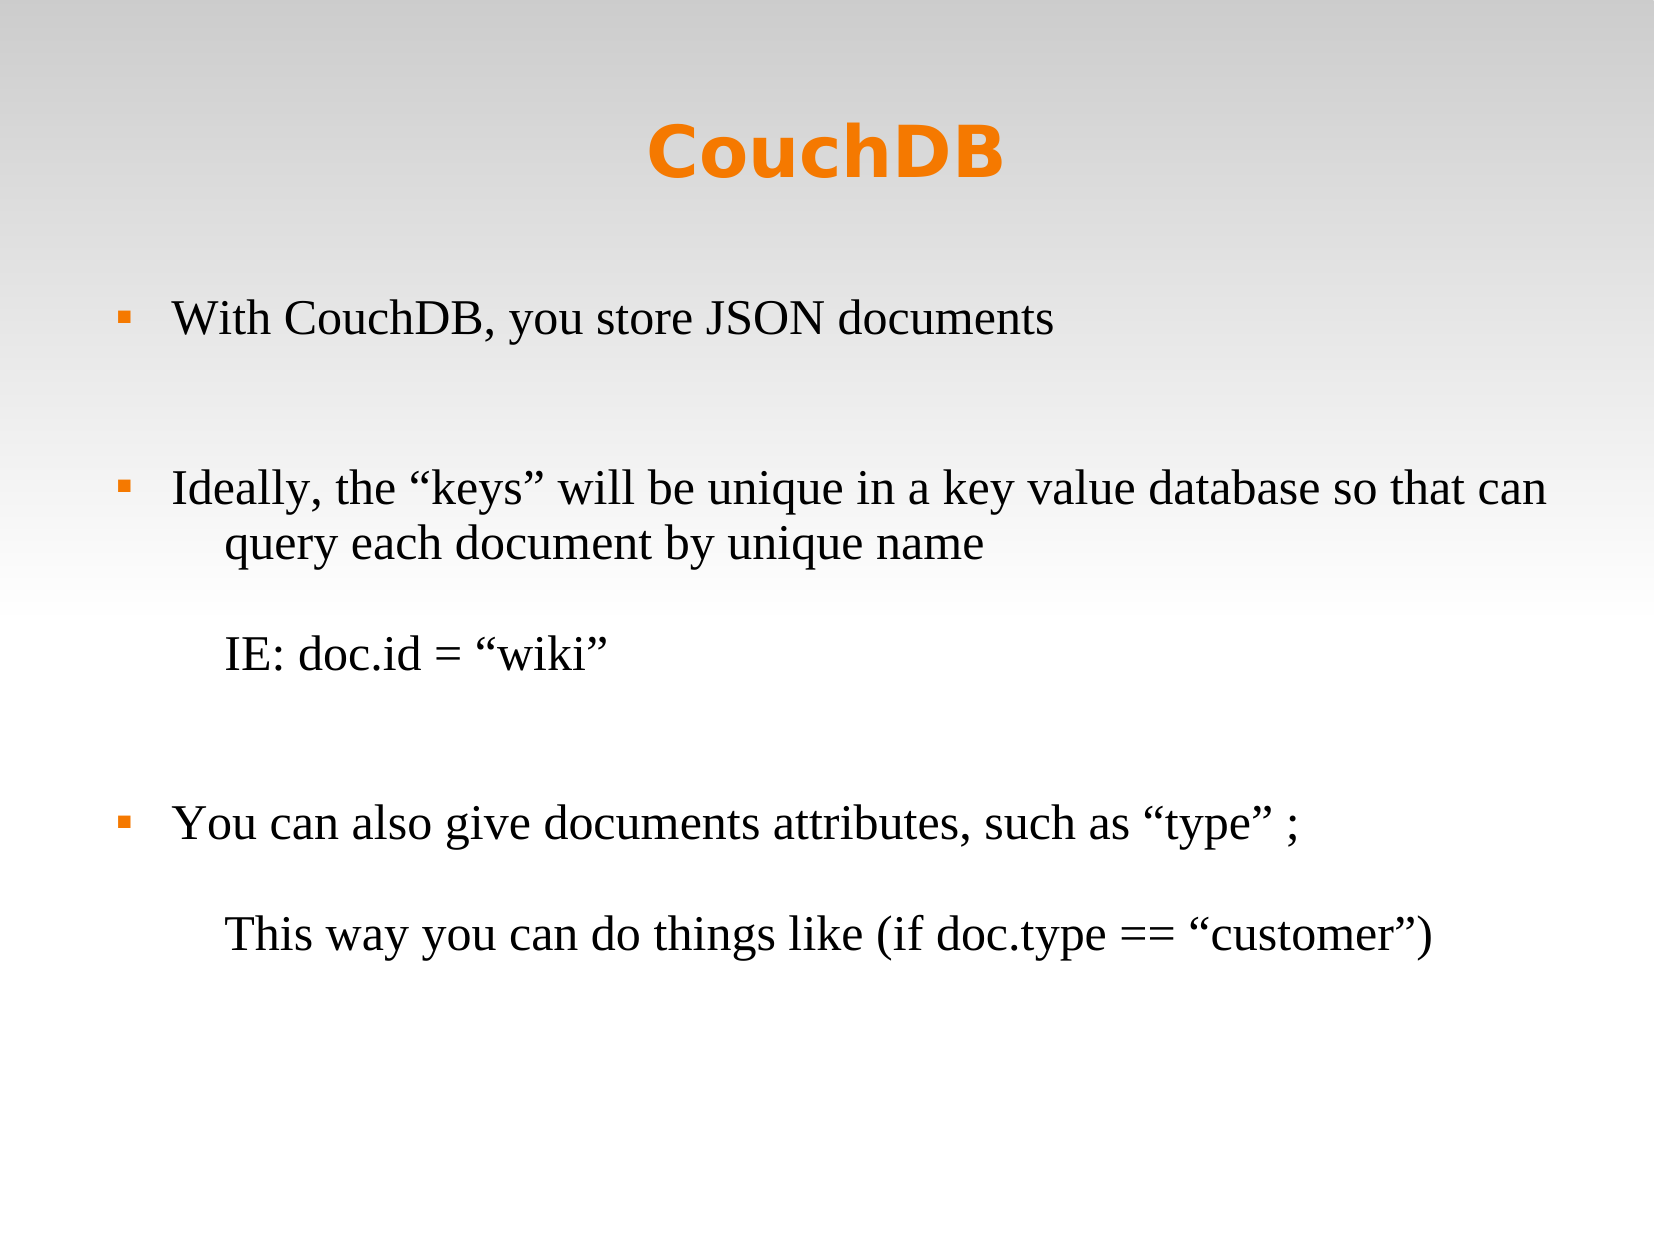

# CouchDB
With CouchDB, you store JSON documents
Ideally, the “keys” will be unique in a key value database so that can query each document by unique name
IE: doc.id = “wiki”
You can also give documents attributes, such as “type” ;
This way you can do things like (if doc.type == “customer”)